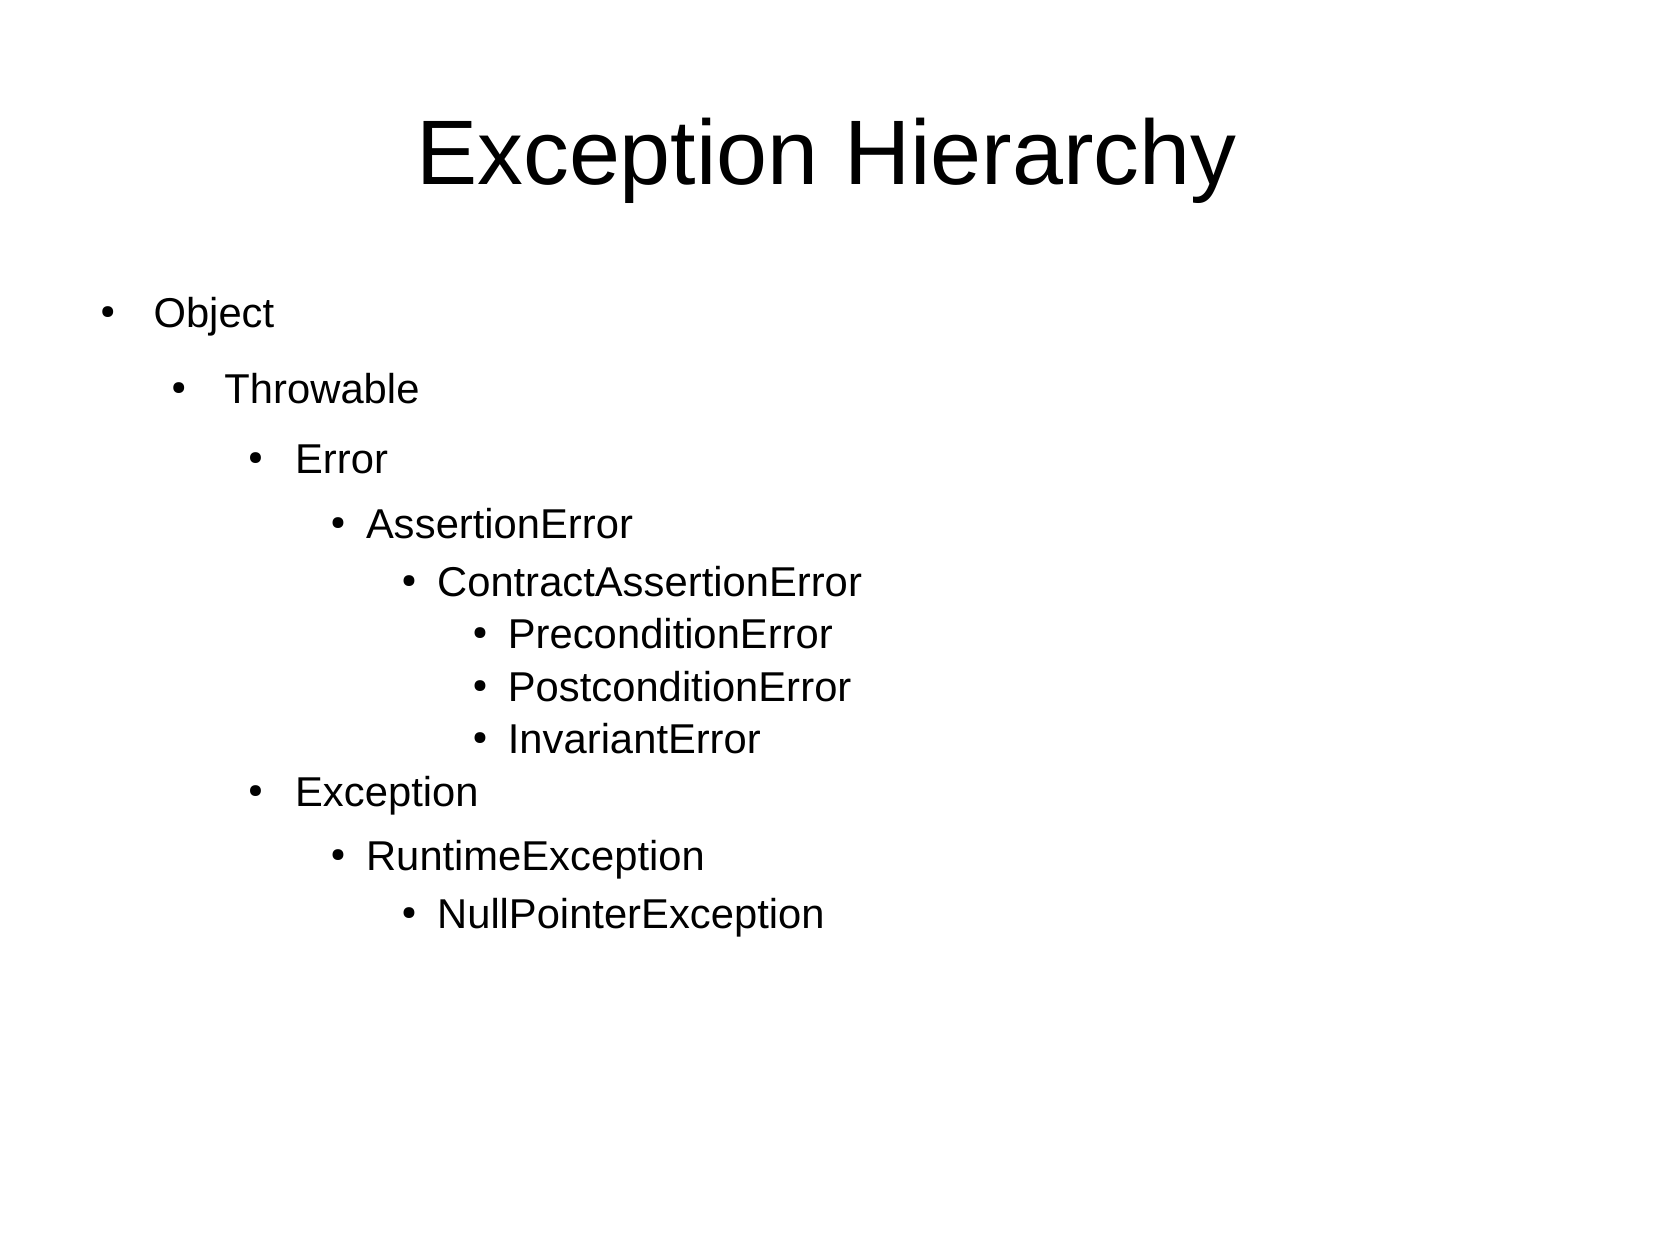

# Exception Hierarchy
Object
Throwable
Error
AssertionError
ContractAssertionError
PreconditionError
PostconditionError
InvariantError
Exception
RuntimeException
NullPointerException